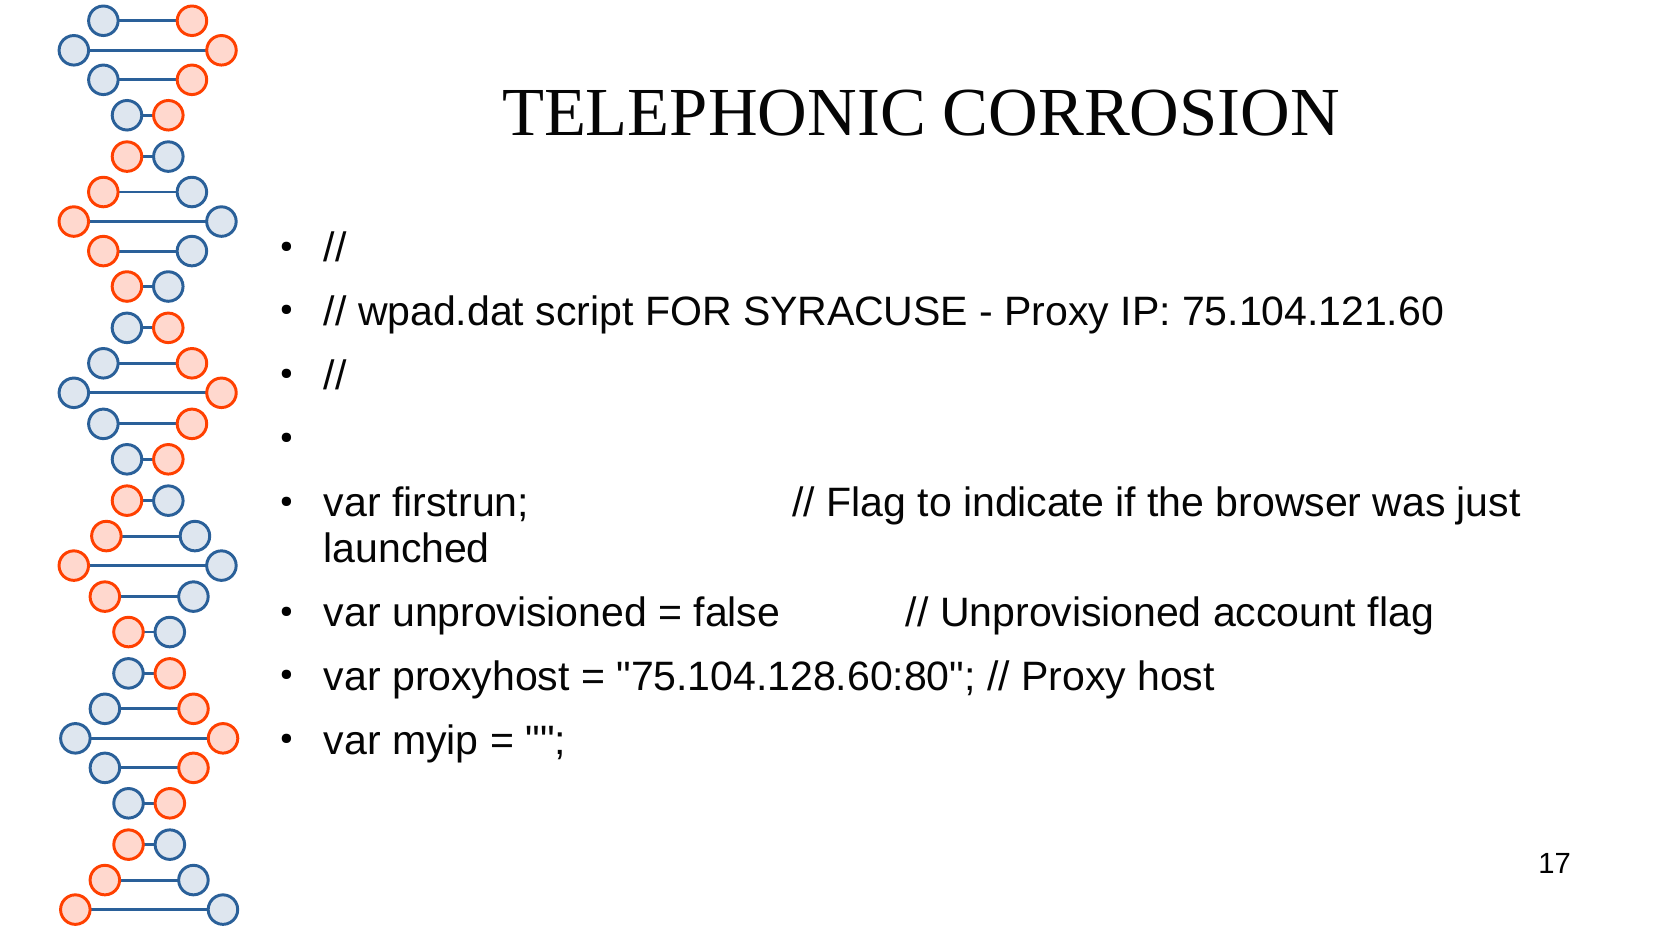

# TELEPHONIC CORROSION
//
// wpad.dat script FOR SYRACUSE - Proxy IP: 75.104.121.60
//
var firstrun; // Flag to indicate if the browser was just launched
var unprovisioned = false // Unprovisioned account flag
var proxyhost = "75.104.128.60:80"; // Proxy host
var myip = "";
17